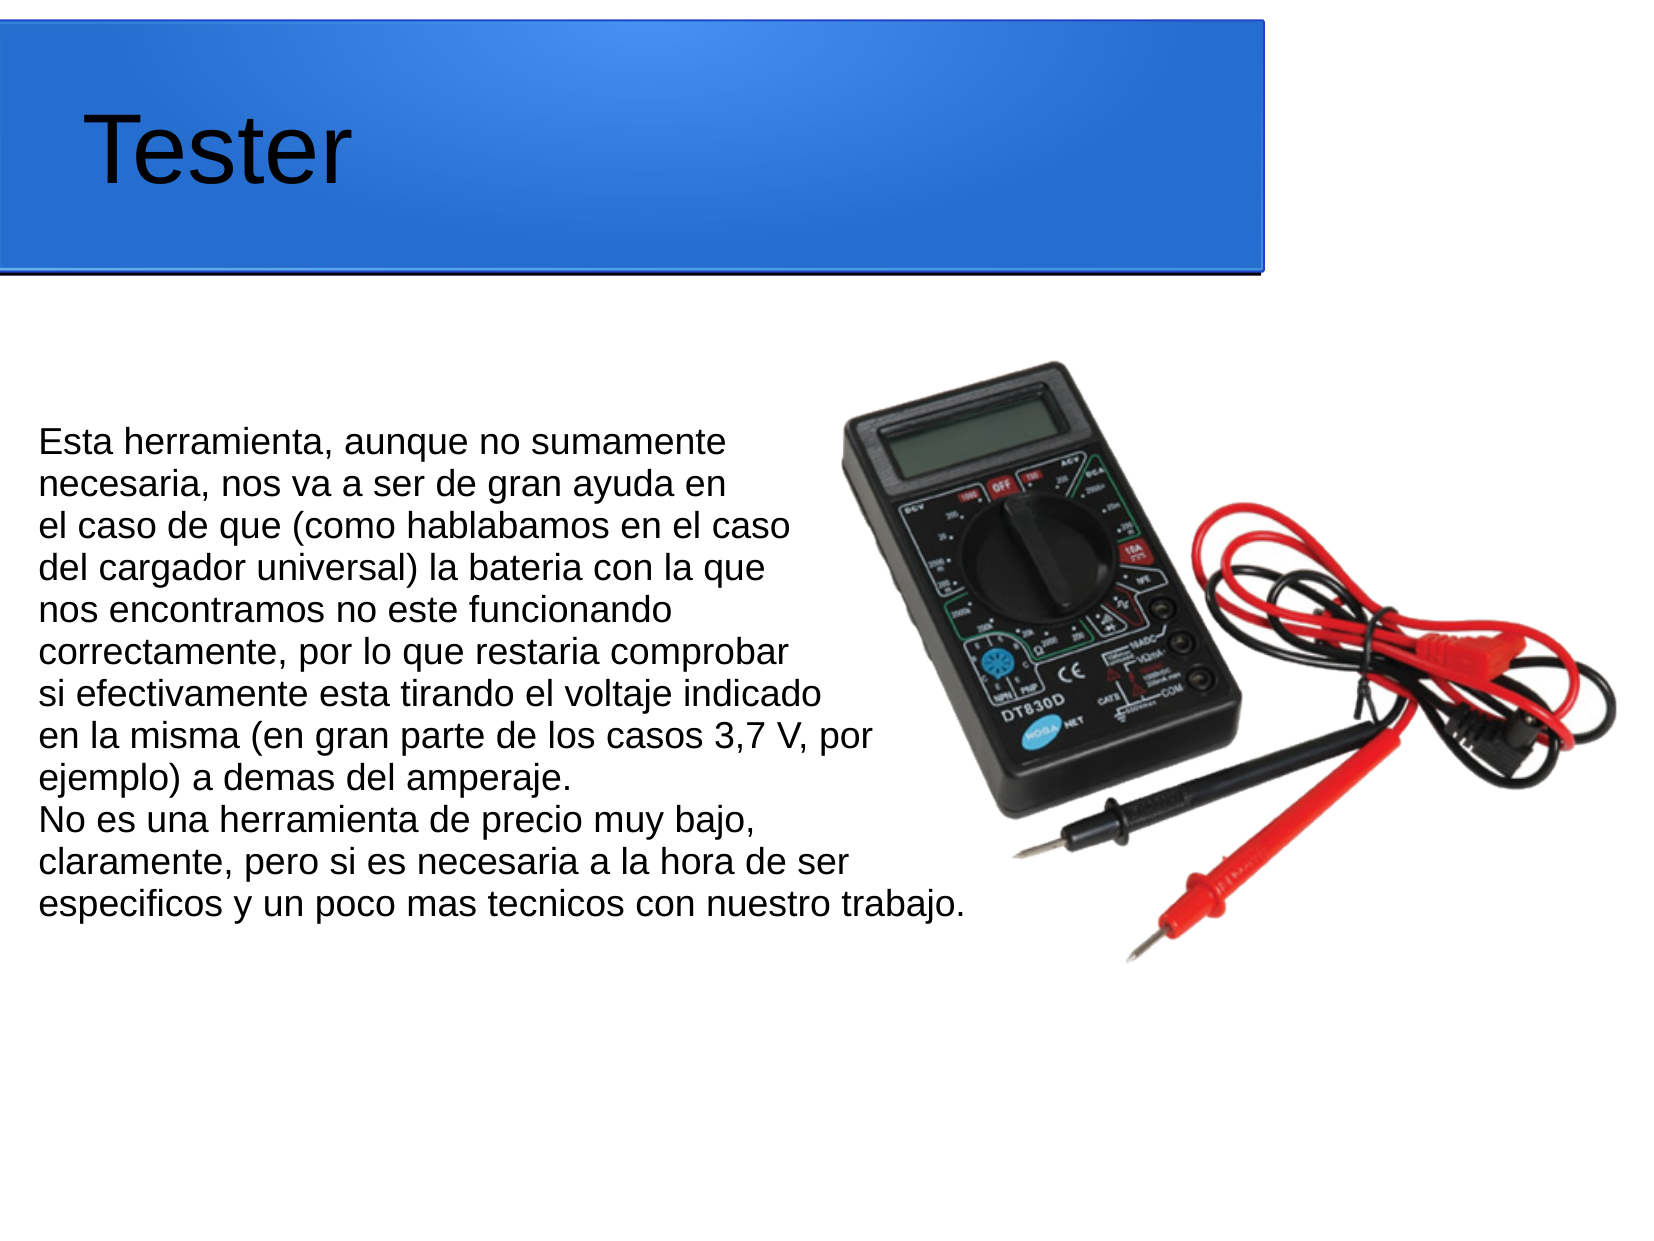

# Tester
Esta herramienta, aunque no sumamente
necesaria, nos va a ser de gran ayuda en
el caso de que (como hablabamos en el caso
del cargador universal) la bateria con la que
nos encontramos no este funcionando
correctamente, por lo que restaria comprobar
si efectivamente esta tirando el voltaje indicado
en la misma (en gran parte de los casos 3,7 V, por ejemplo) a demas del amperaje.
No es una herramienta de precio muy bajo,
claramente, pero si es necesaria a la hora de ser
especificos y un poco mas tecnicos con nuestro trabajo.